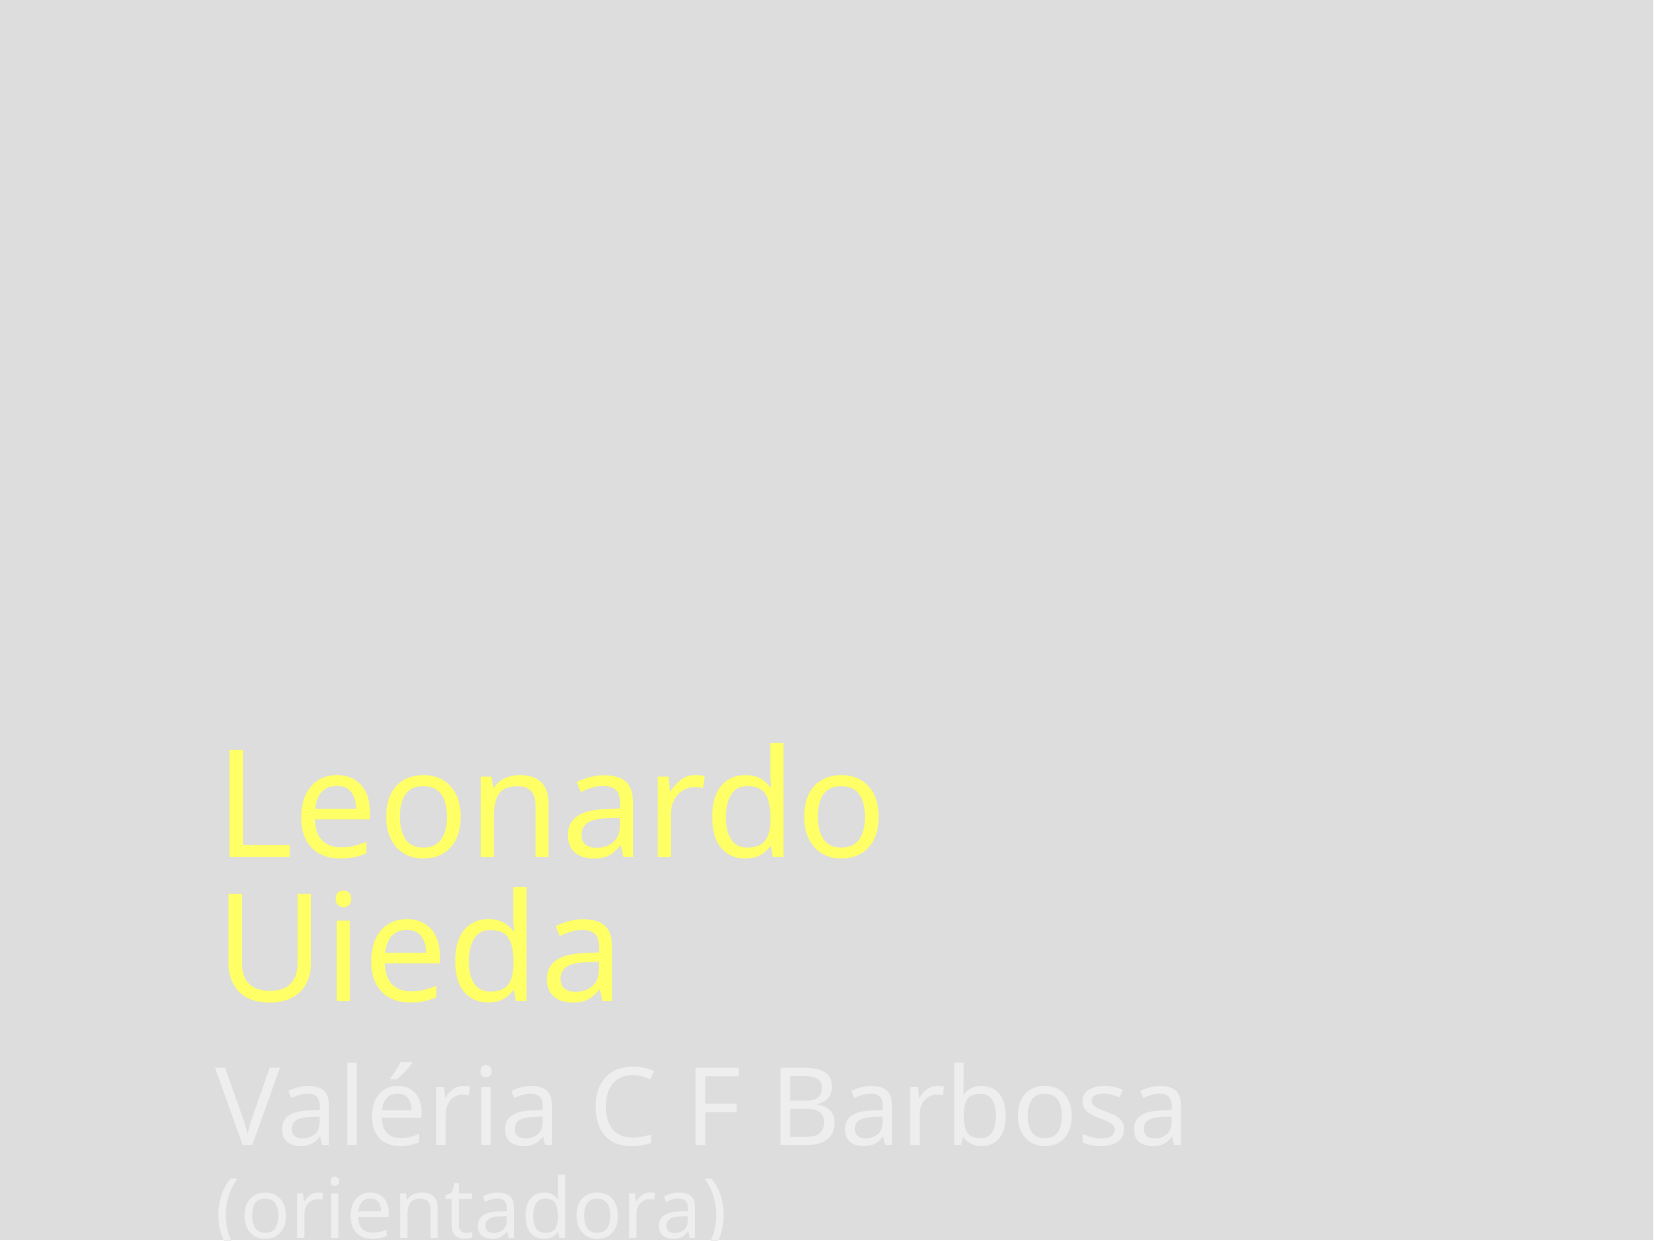

# Leonardo Uieda Valéria C F Barbosa (orientadora)